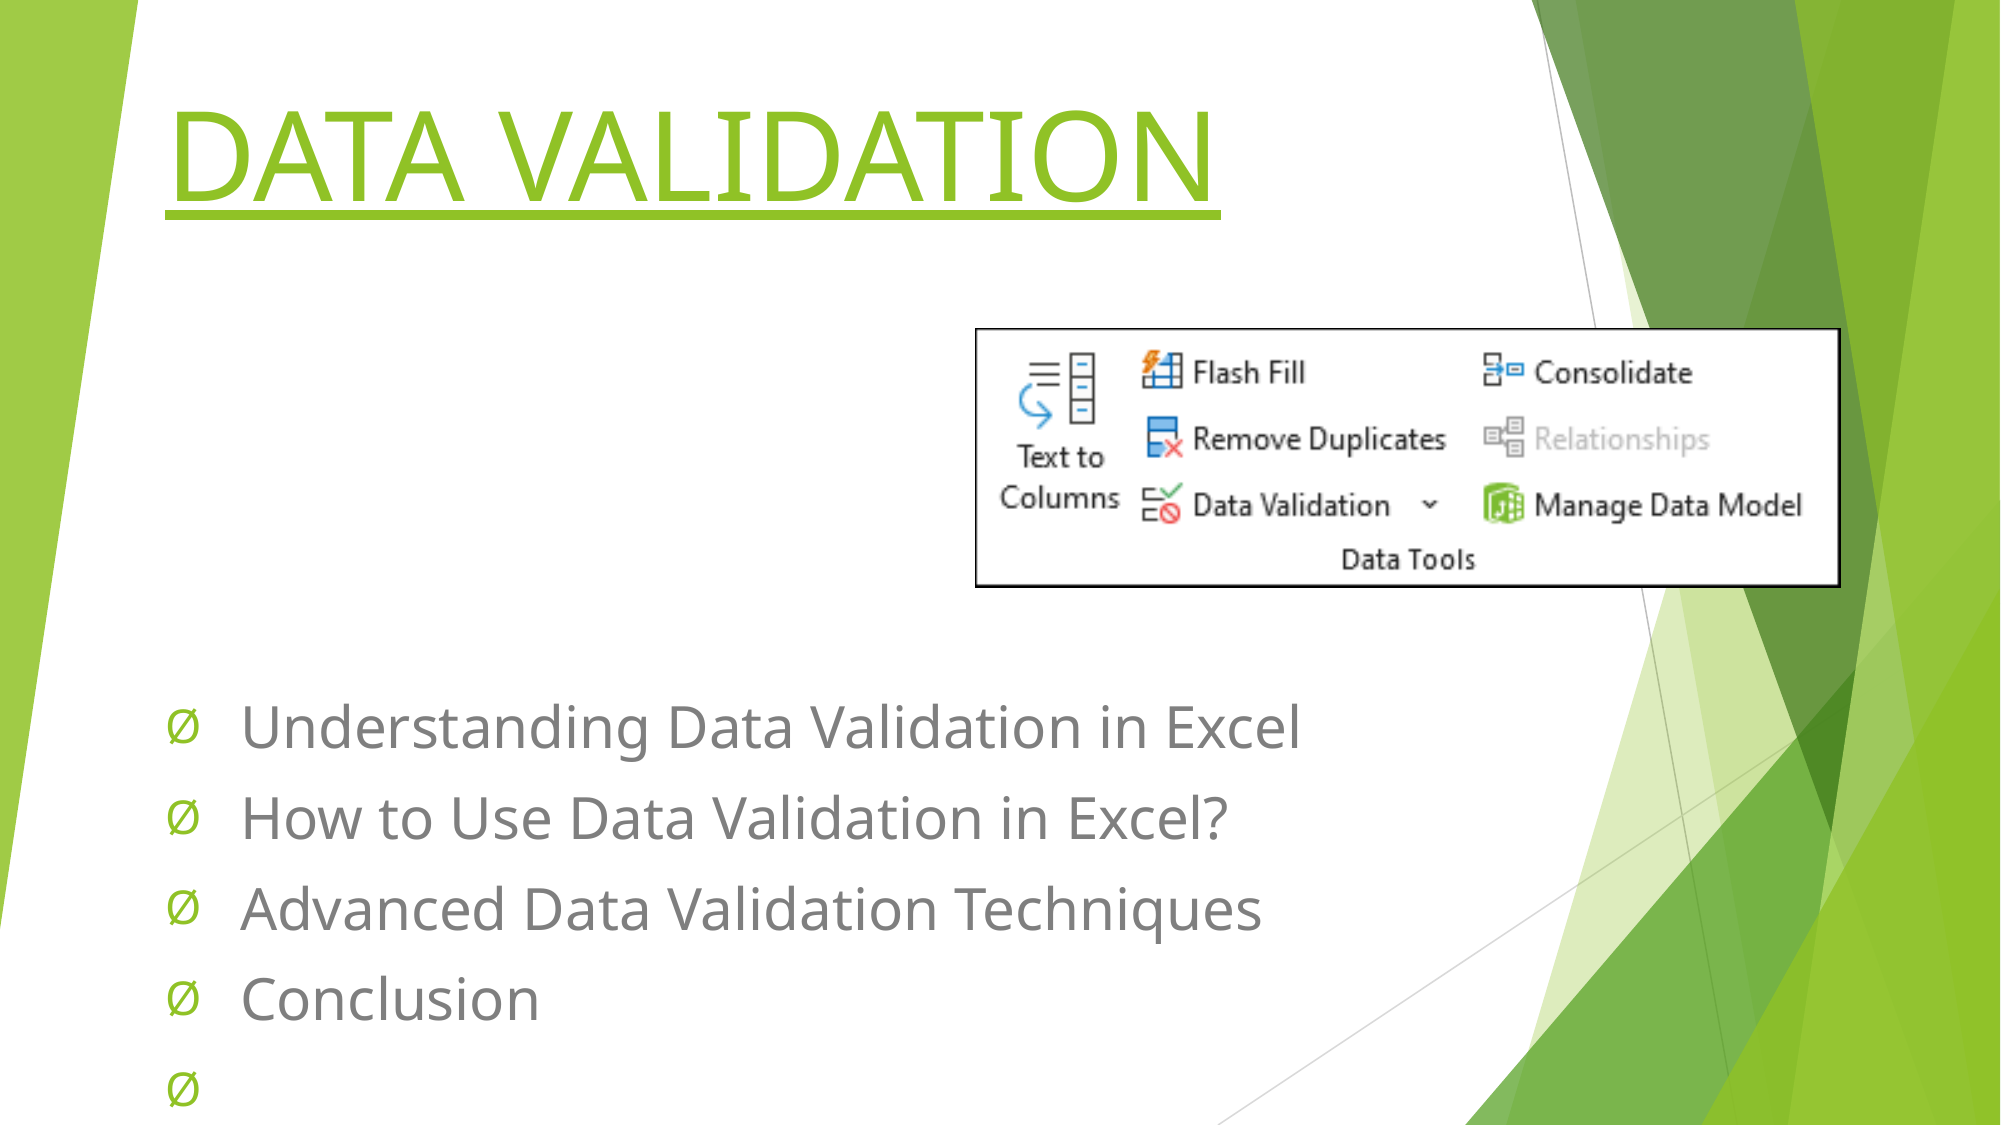

# DATA VALIDATION
Understanding Data Validation in Excel
How to Use Data Validation in Excel?
Advanced Data Validation Techniques
Conclusion